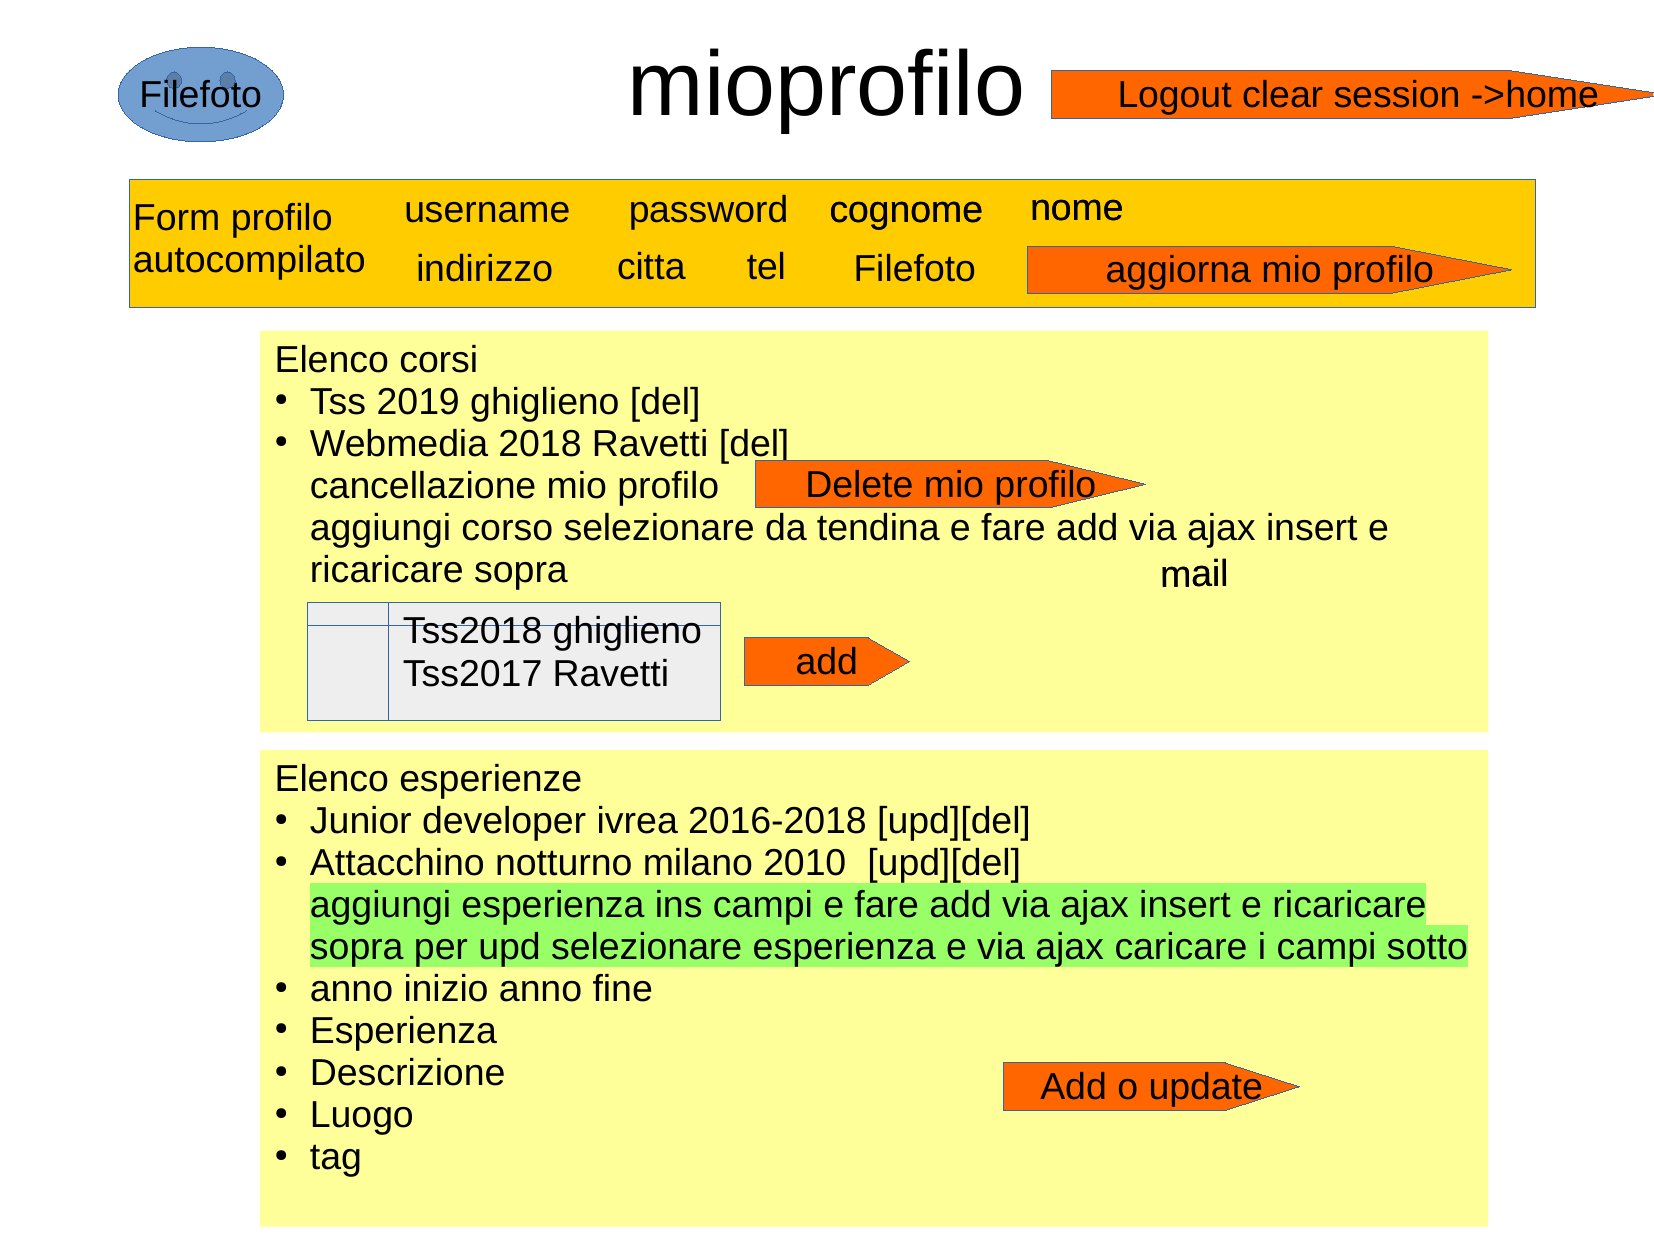

# mioprofilo
Filefoto
Logout clear session ->home
nome
nome
username
password
cognome
cognome
Form profilo
autocompilato
citta
tel
indirizzo
Filefoto
aggiorna mio profilo
Elenco corsi
Tss 2019 ghiglieno [del]
Webmedia 2018 Ravetti [del]
cancellazione mio profilo
aggiungi corso selezionare da tendina e fare add via ajax insert e ricaricare sopra
Delete mio profilo
mail
mail
Tss2018 ghiglieno
Tss2017 Ravetti
add
Elenco esperienze
Junior developer ivrea 2016-2018 [upd][del]
Attacchino notturno milano 2010 [upd][del]
aggiungi esperienza ins campi e fare add via ajax insert e ricaricare sopra per upd selezionare esperienza e via ajax caricare i campi sotto
anno inizio anno fine
Esperienza
Descrizione
Luogo
tag
Add o update